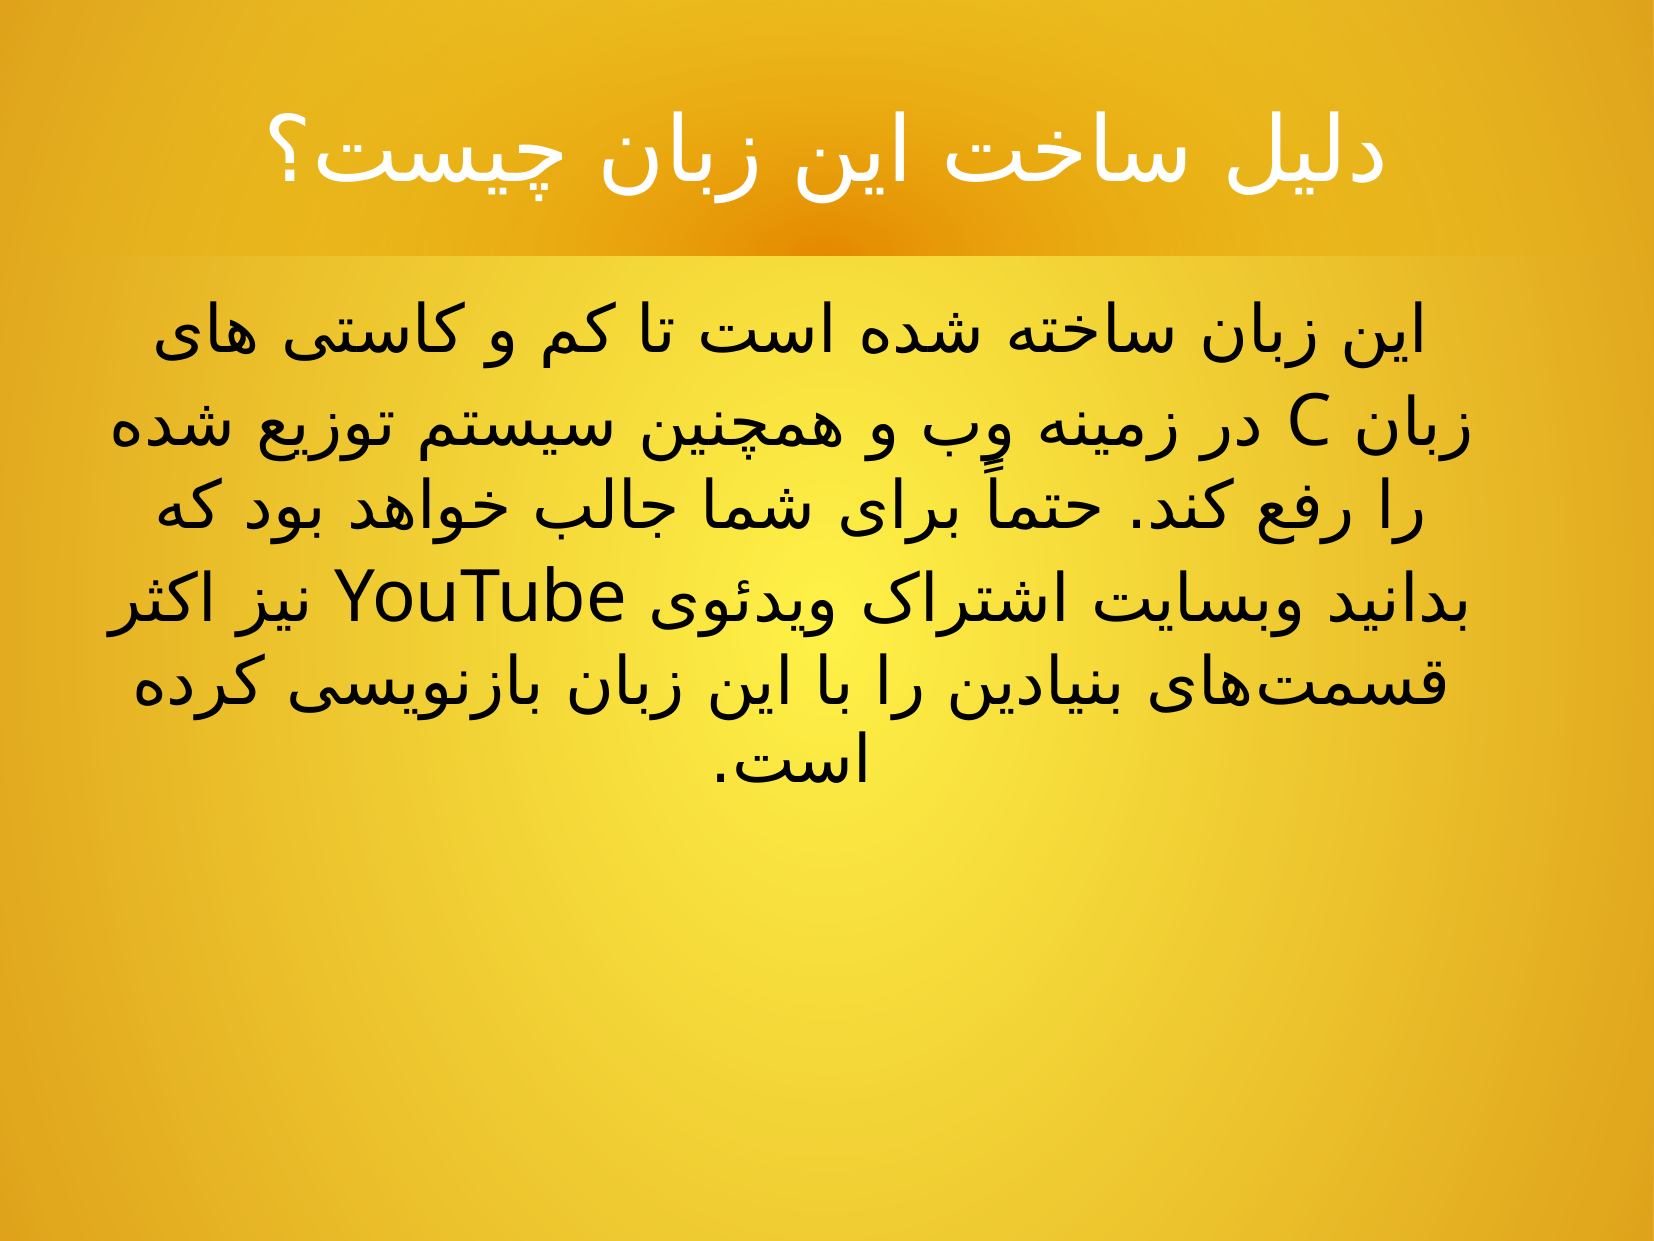

# دلیل ساخت این زبان چیست؟
این زبان ساخته شده است تا کم و کاستی های زبان C در زمینه وب و همچنین سیستم توزیع شده را رفع کند. حتماً برای شما جالب خواهد بود که بدانید وبسایت اشتراک ویدئوی YouTube نیز اکثر قسمت‌های بنیادین را با این زبان بازنویسی کرده است.